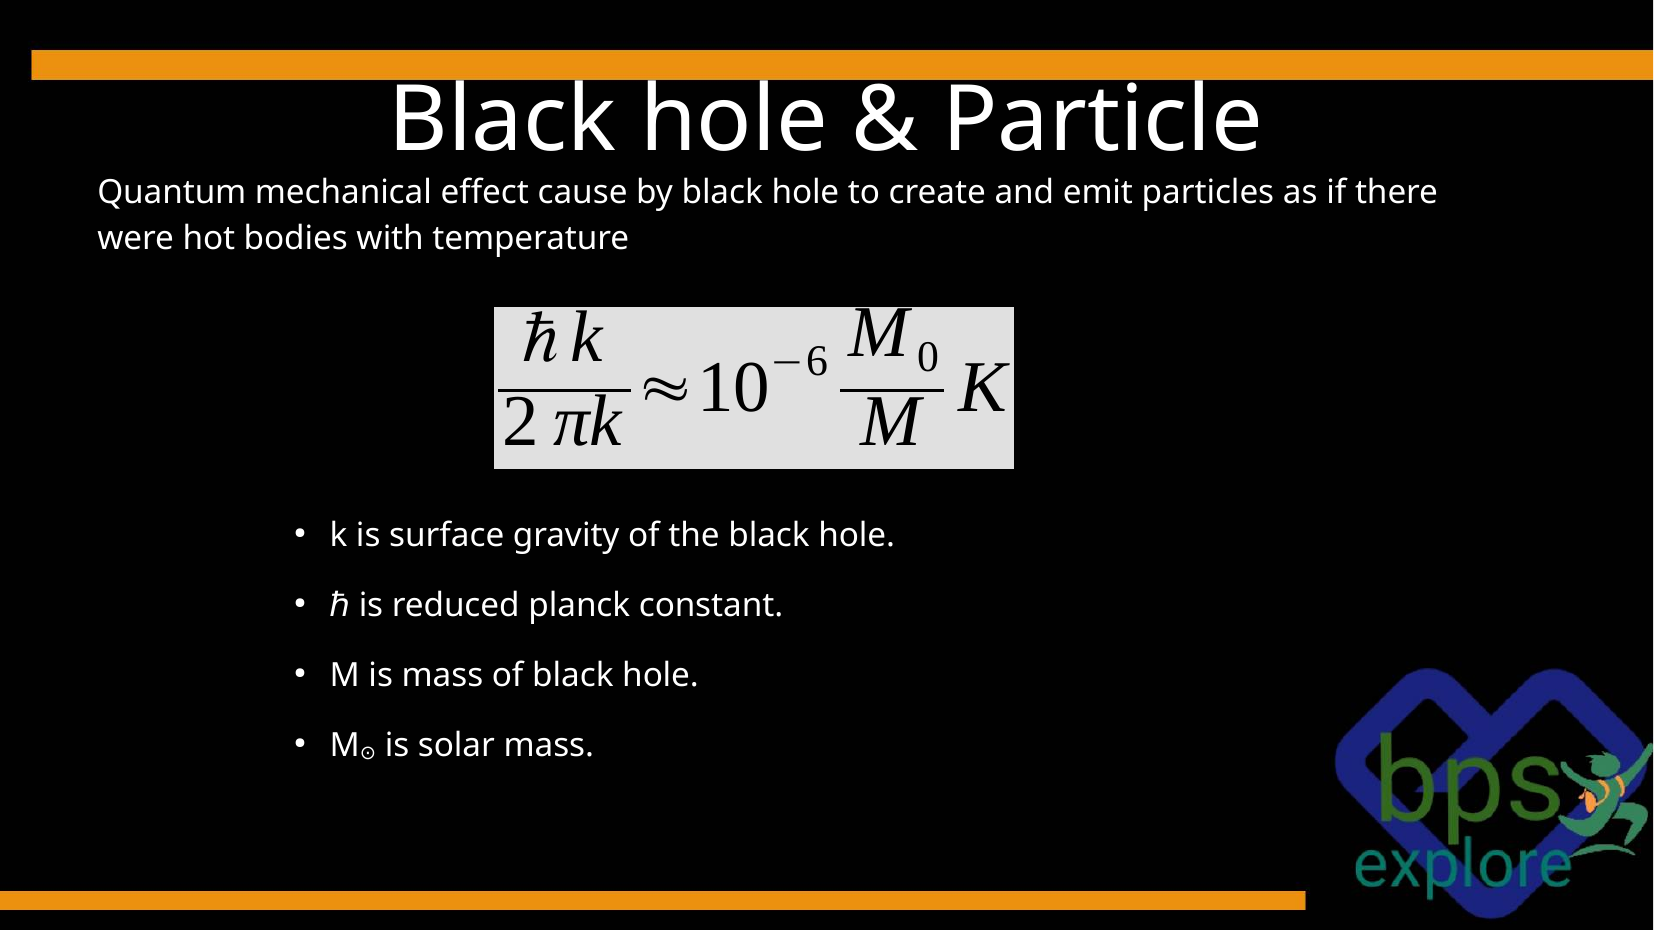

# Black hole & Particle
Quantum mechanical effect cause by black hole to create and emit particles as if there were hot bodies with temperature
k is surface gravity of the black hole.
ℏ is reduced planck constant.
M is mass of black hole.
M⊙​ is solar mass.